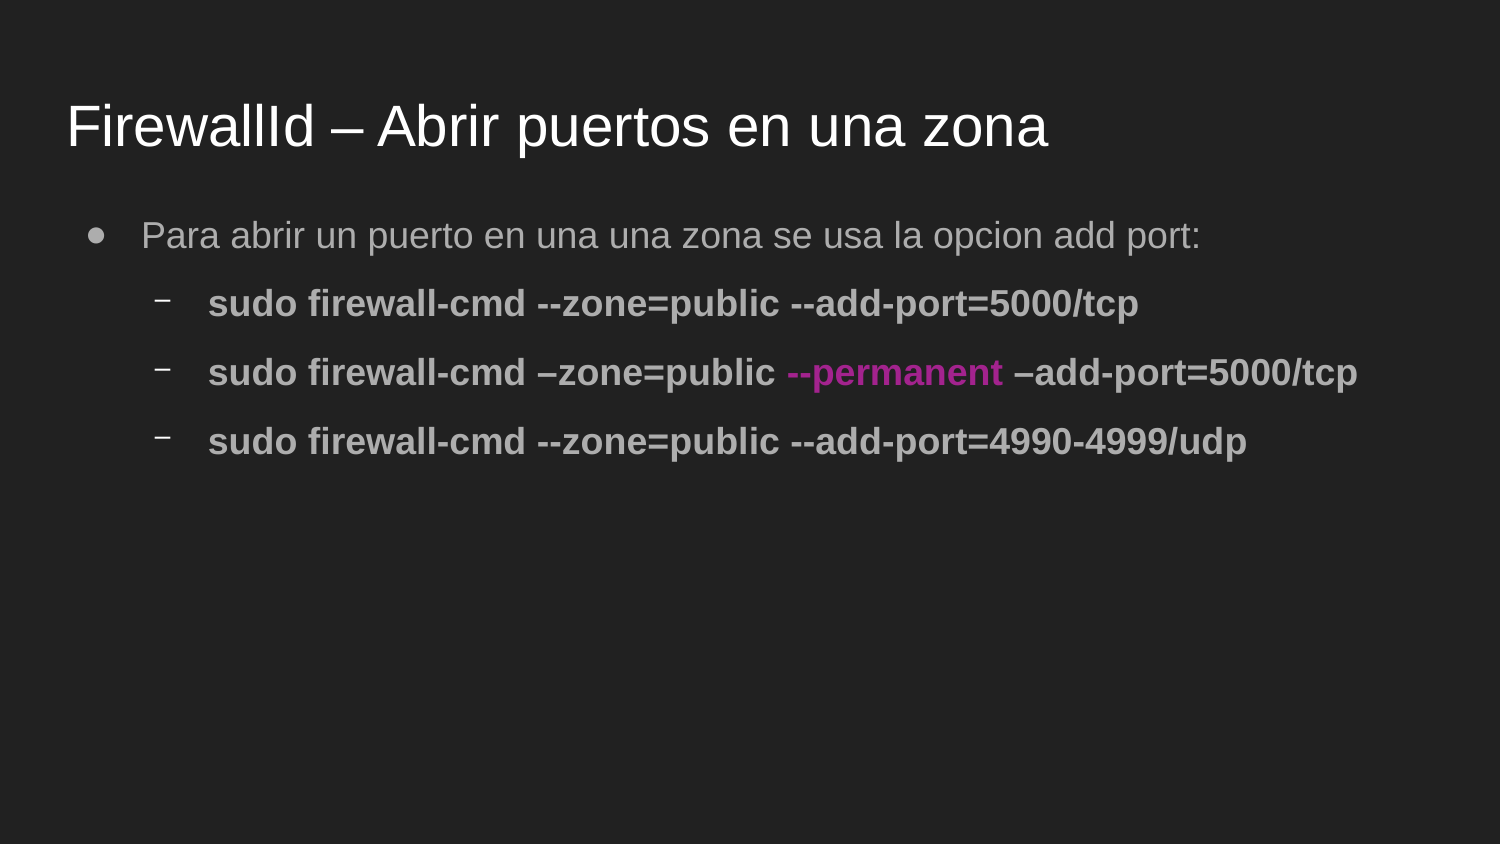

# FirewallId – Abrir puertos en una zona
Para abrir un puerto en una una zona se usa la opcion add port:
sudo firewall-cmd --zone=public --add-port=5000/tcp
sudo firewall-cmd –zone=public --permanent –add-port=5000/tcp
sudo firewall-cmd --zone=public --add-port=4990-4999/udp